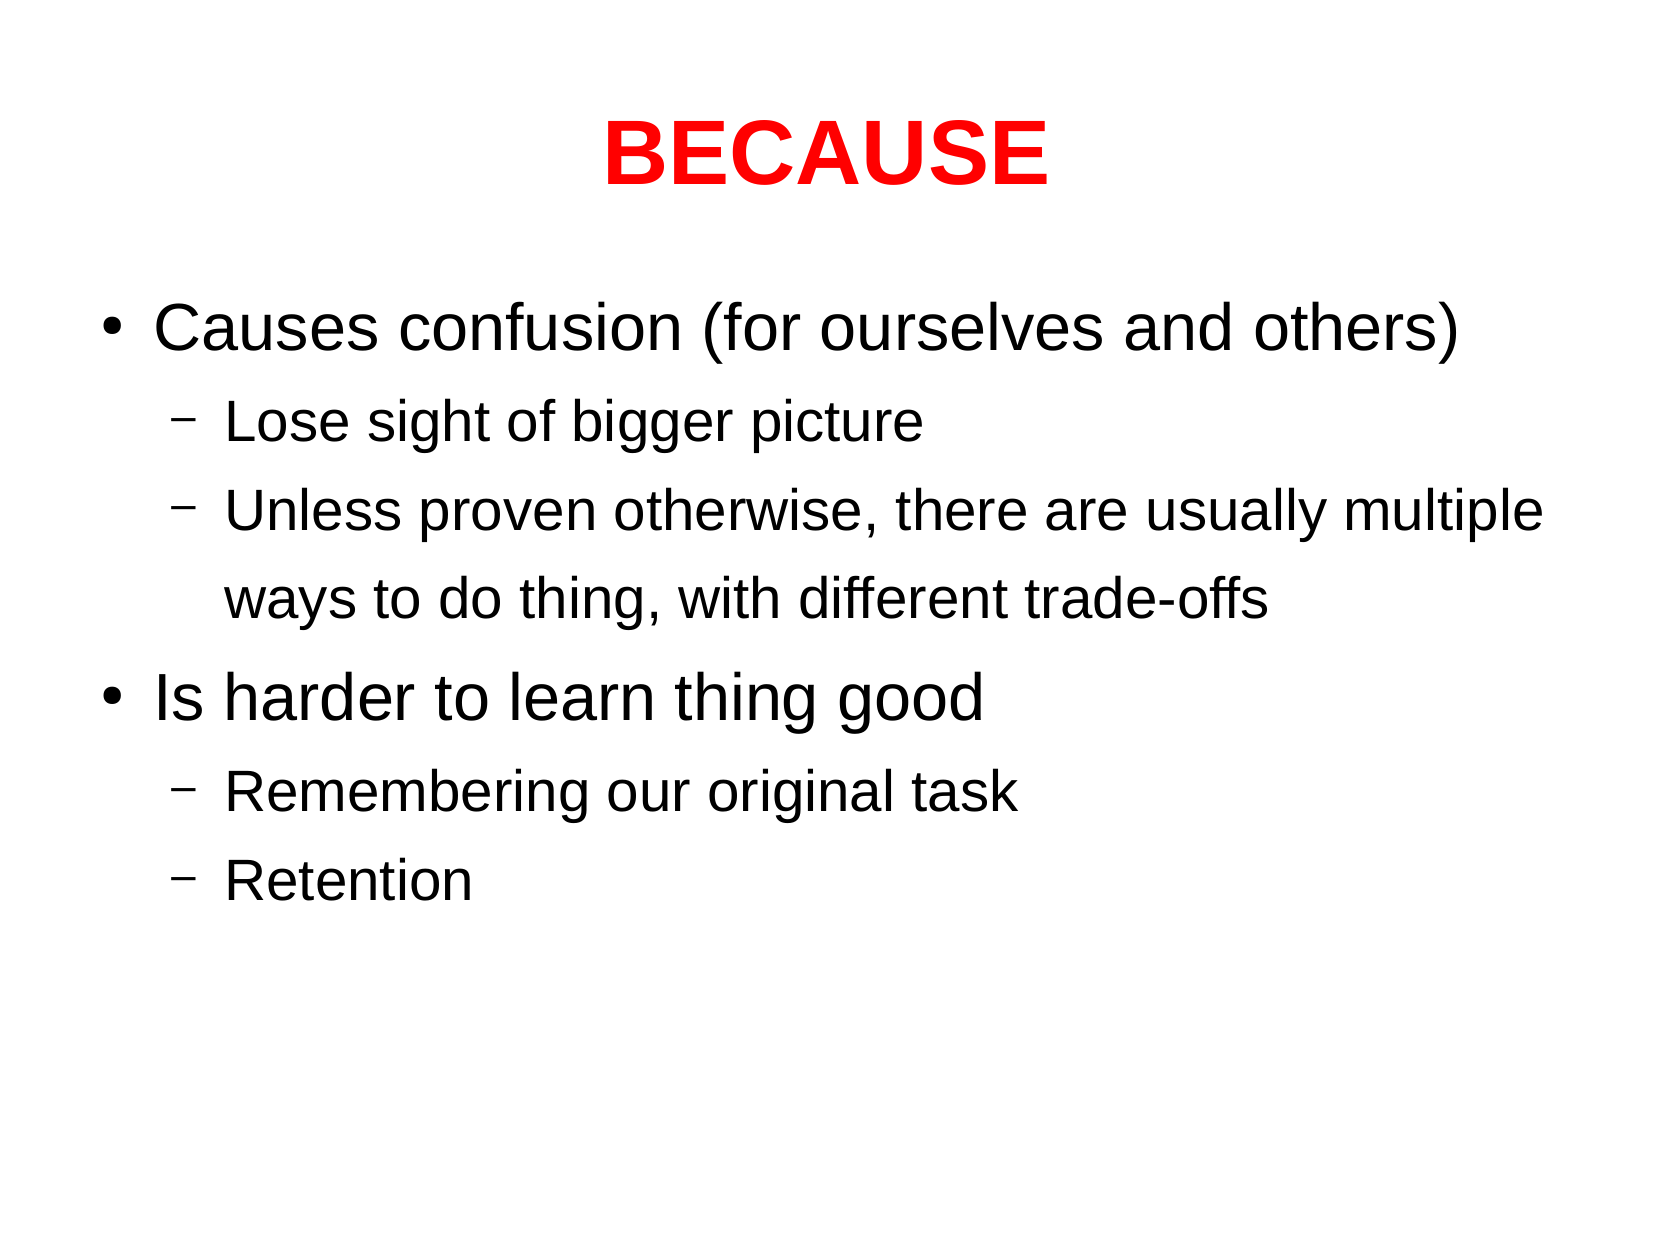

# BECAUSE
Causes confusion (for ourselves and others)
Lose sight of bigger picture
Unless proven otherwise, there are usually multiple
ways to do thing, with different trade-offs
Is harder to learn thing good
Remembering our original task
Retention